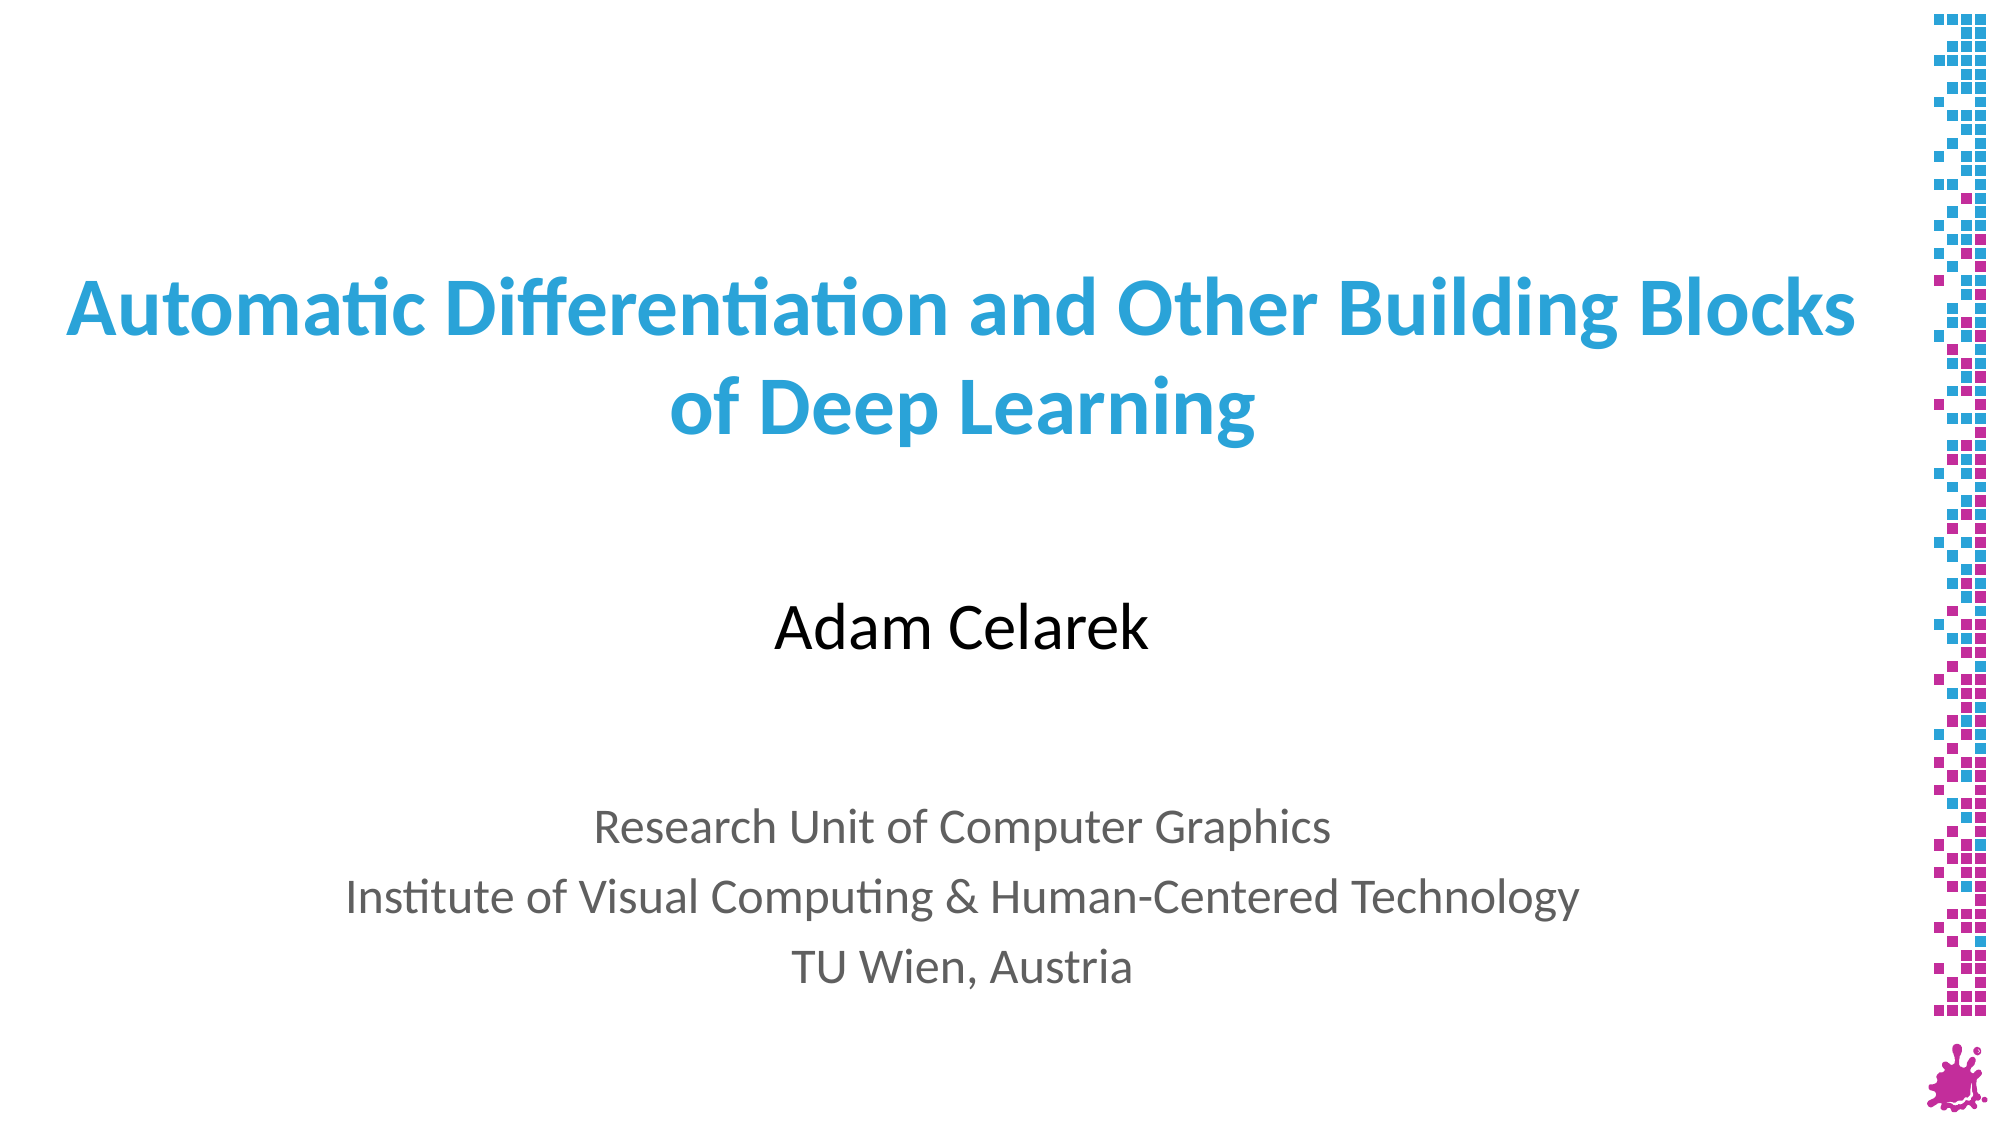

# Automatic Differentiation and Other Building Blocks of Deep Learning
Adam Celarek
Research Unit of Computer Graphics
Institute of Visual Computing & Human-Centered Technology
TU Wien, Austria